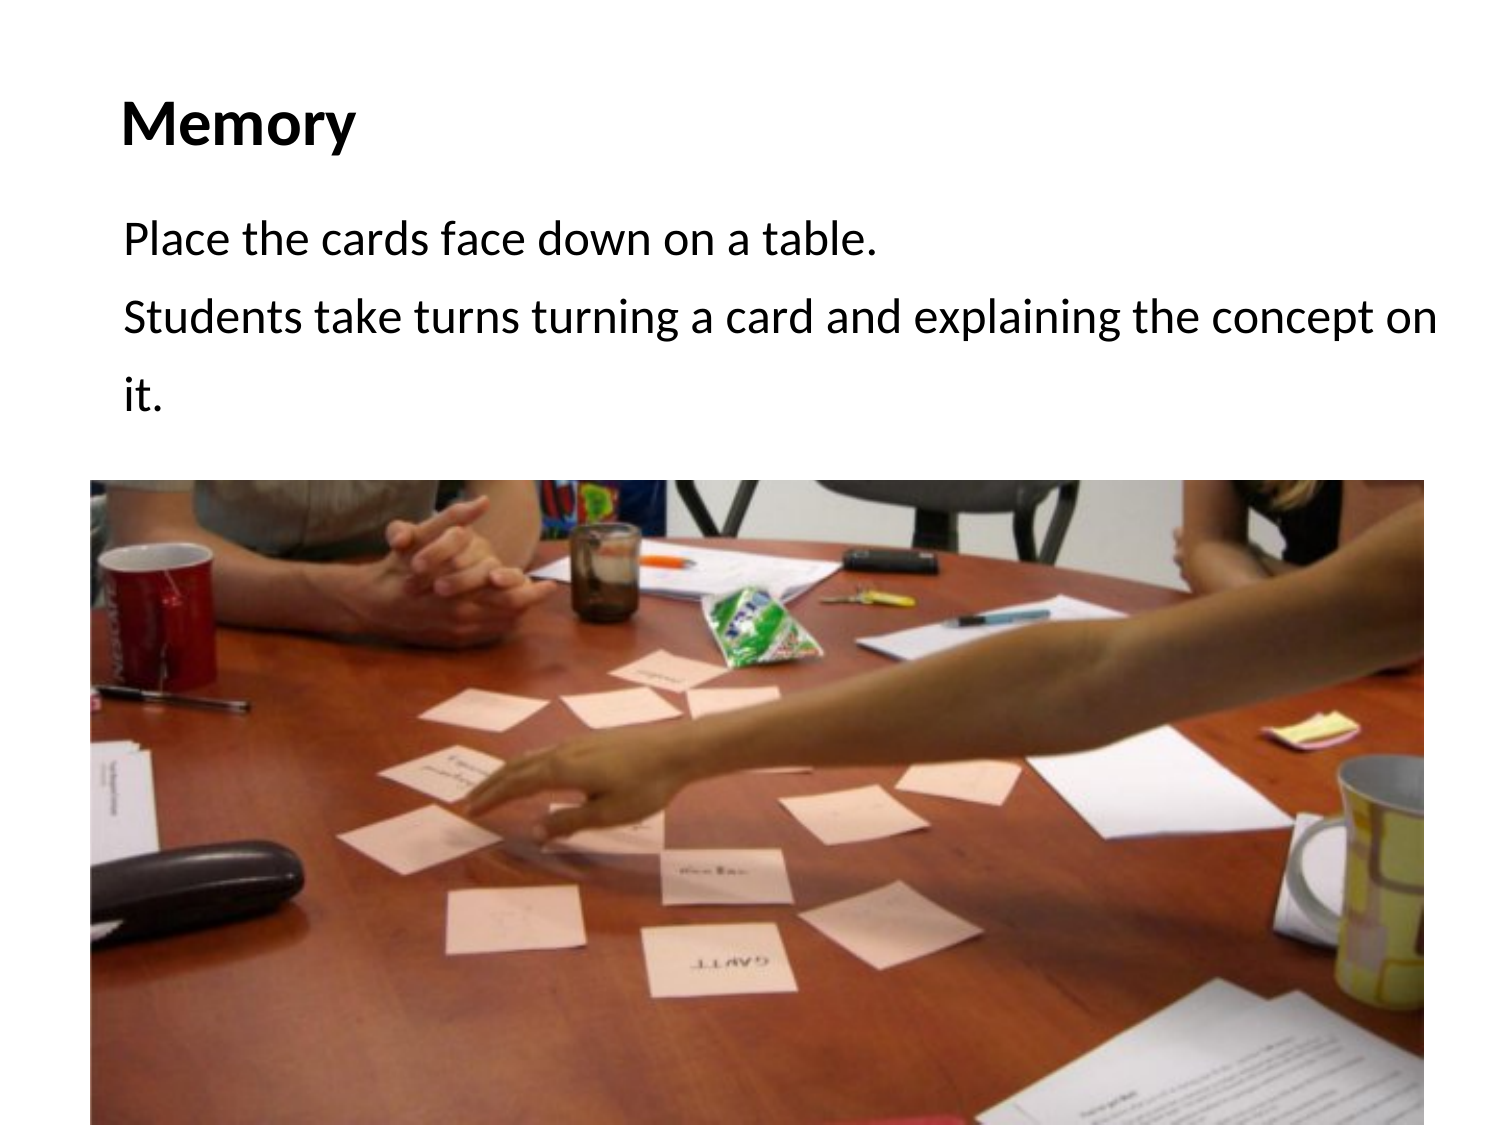

Memory
Place the cards face down on a table.
Students take turns turning a card and explaining the concept on it.